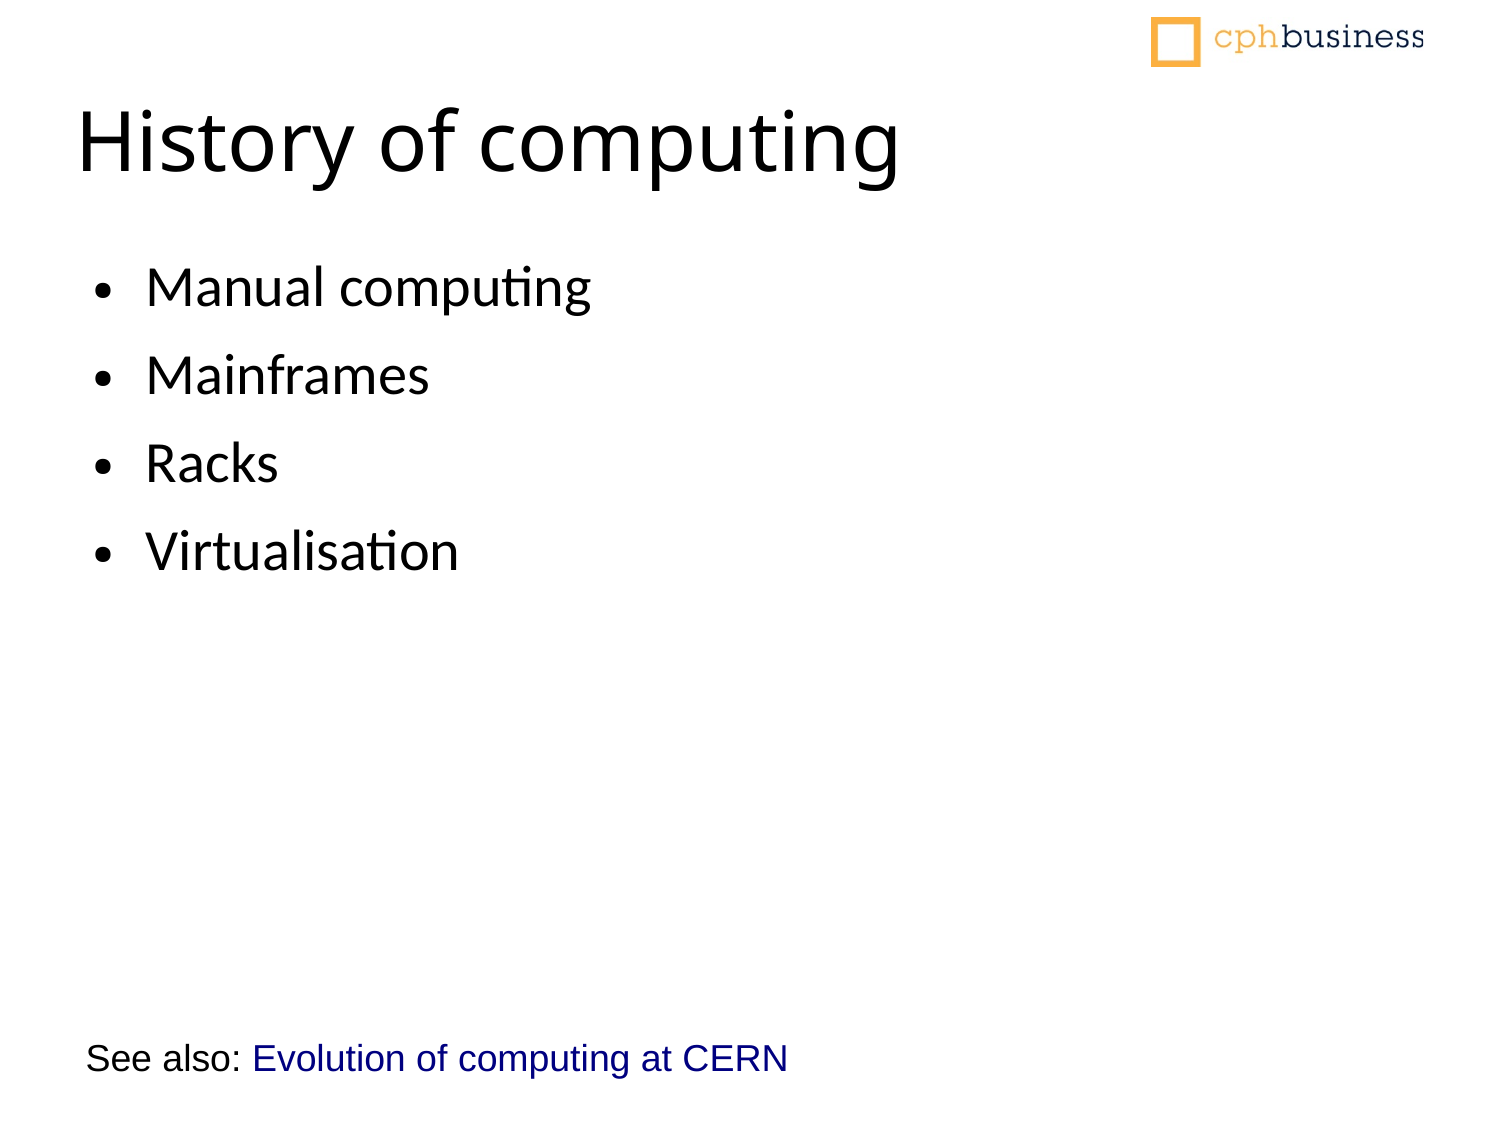

# History of computing
Manual computing
Mainframes
Racks
Virtualisation
See also: Evolution of computing at CERN